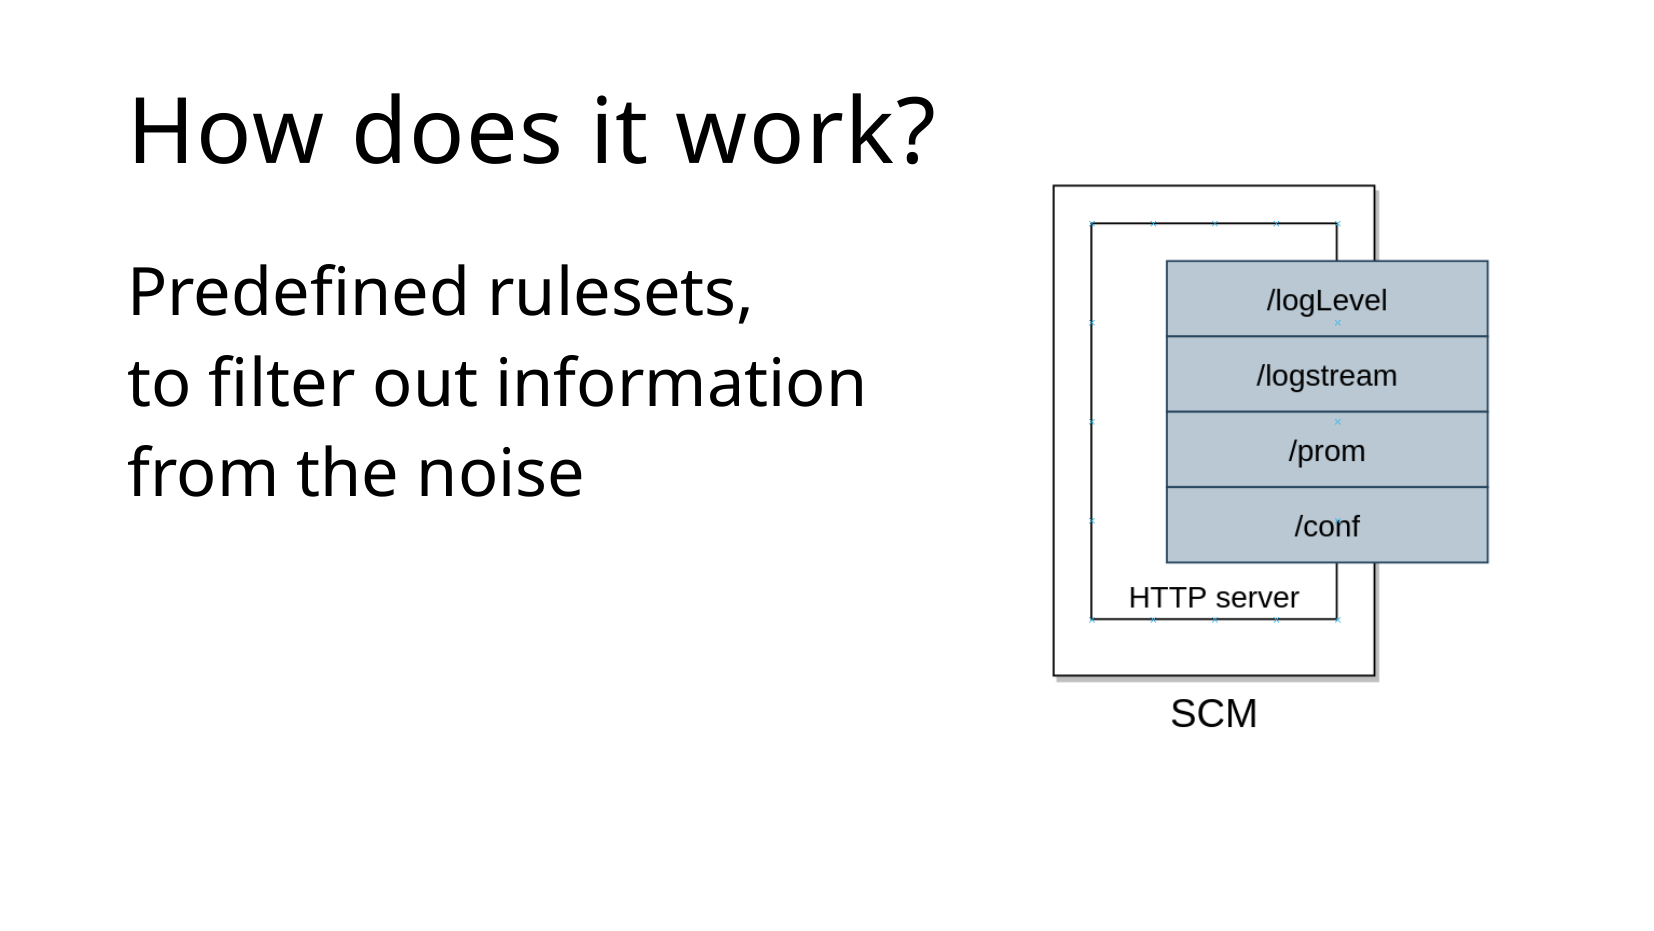

# How does it work?
Predefined rulesets,
to filter out information
from the noise